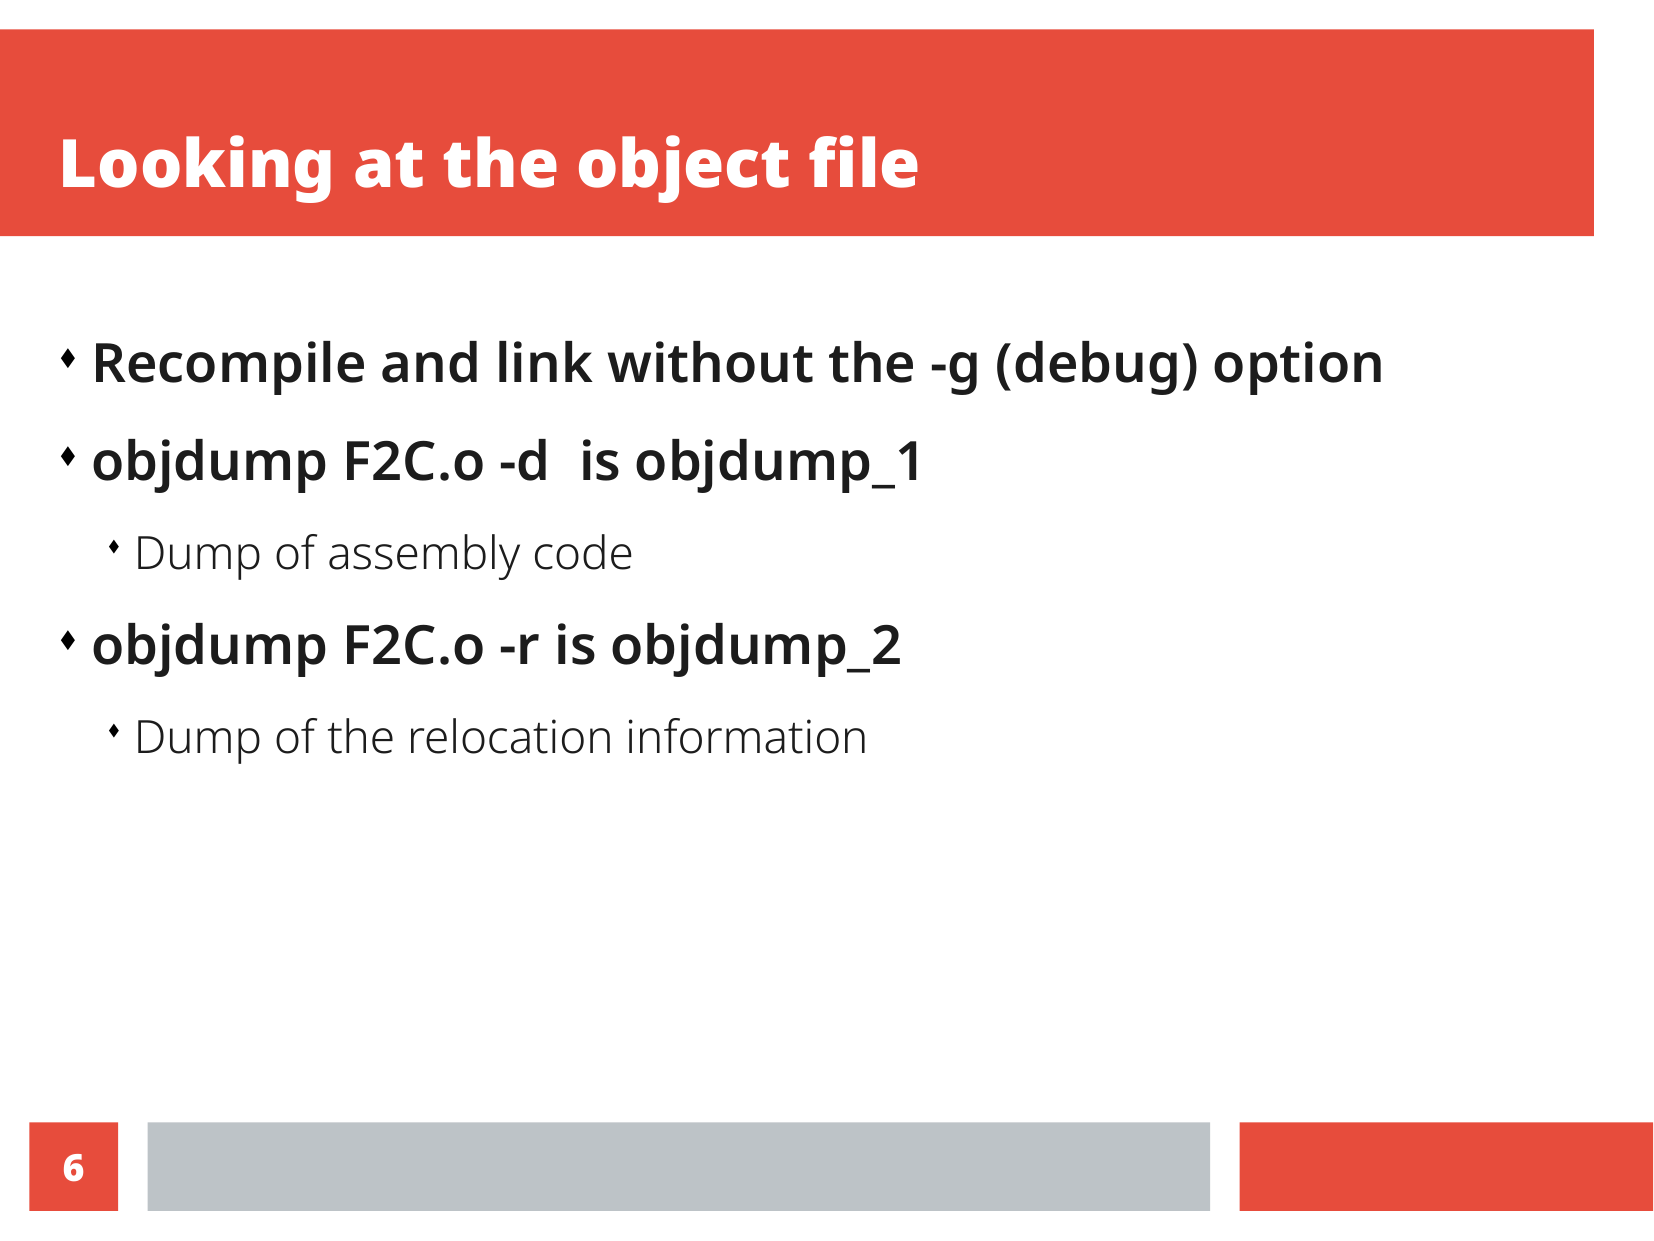

# Looking at the object file
 Recompile and link without the -g (debug) option
 objdump F2C.o -d is objdump_1
 Dump of assembly code
 objdump F2C.o -r is objdump_2
 Dump of the relocation information
6